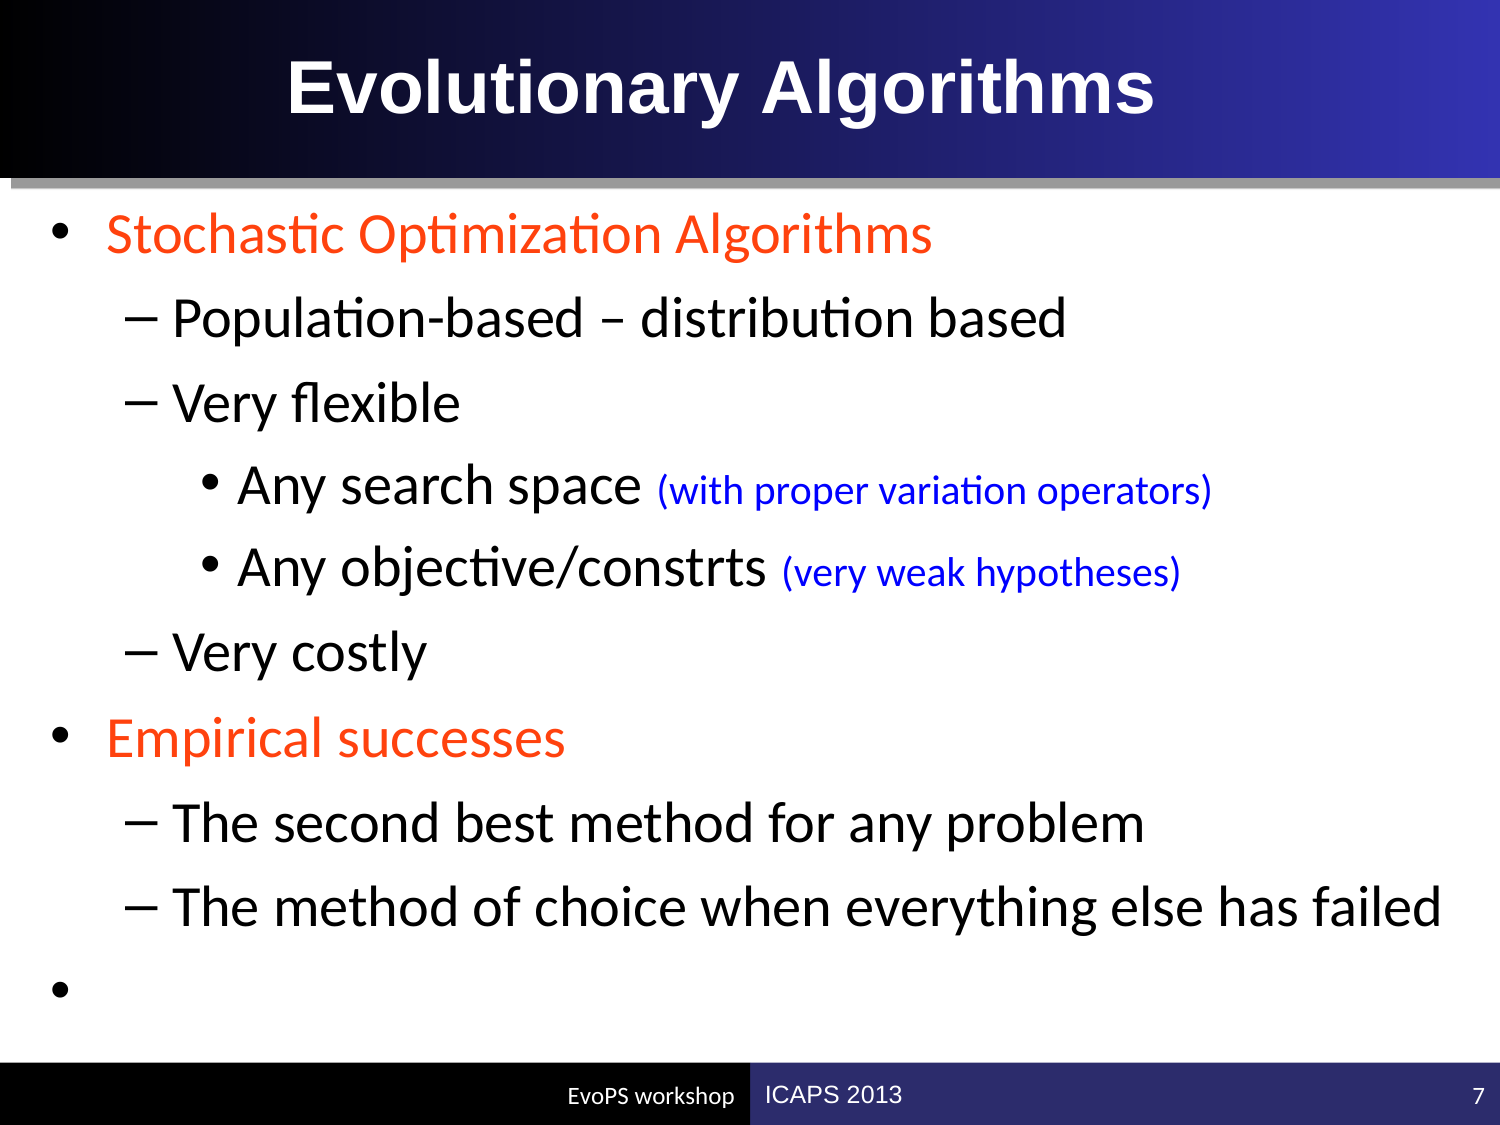

Evolutionary Algorithms
# Stochastic Optimization Algorithms
Population-based – distribution based
Very flexible
Any search space (with proper variation operators)
Any objective/constrts (very weak hypotheses)
Very costly
Empirical successes
The second best method for any problem
The method of choice when everything else has failed
7